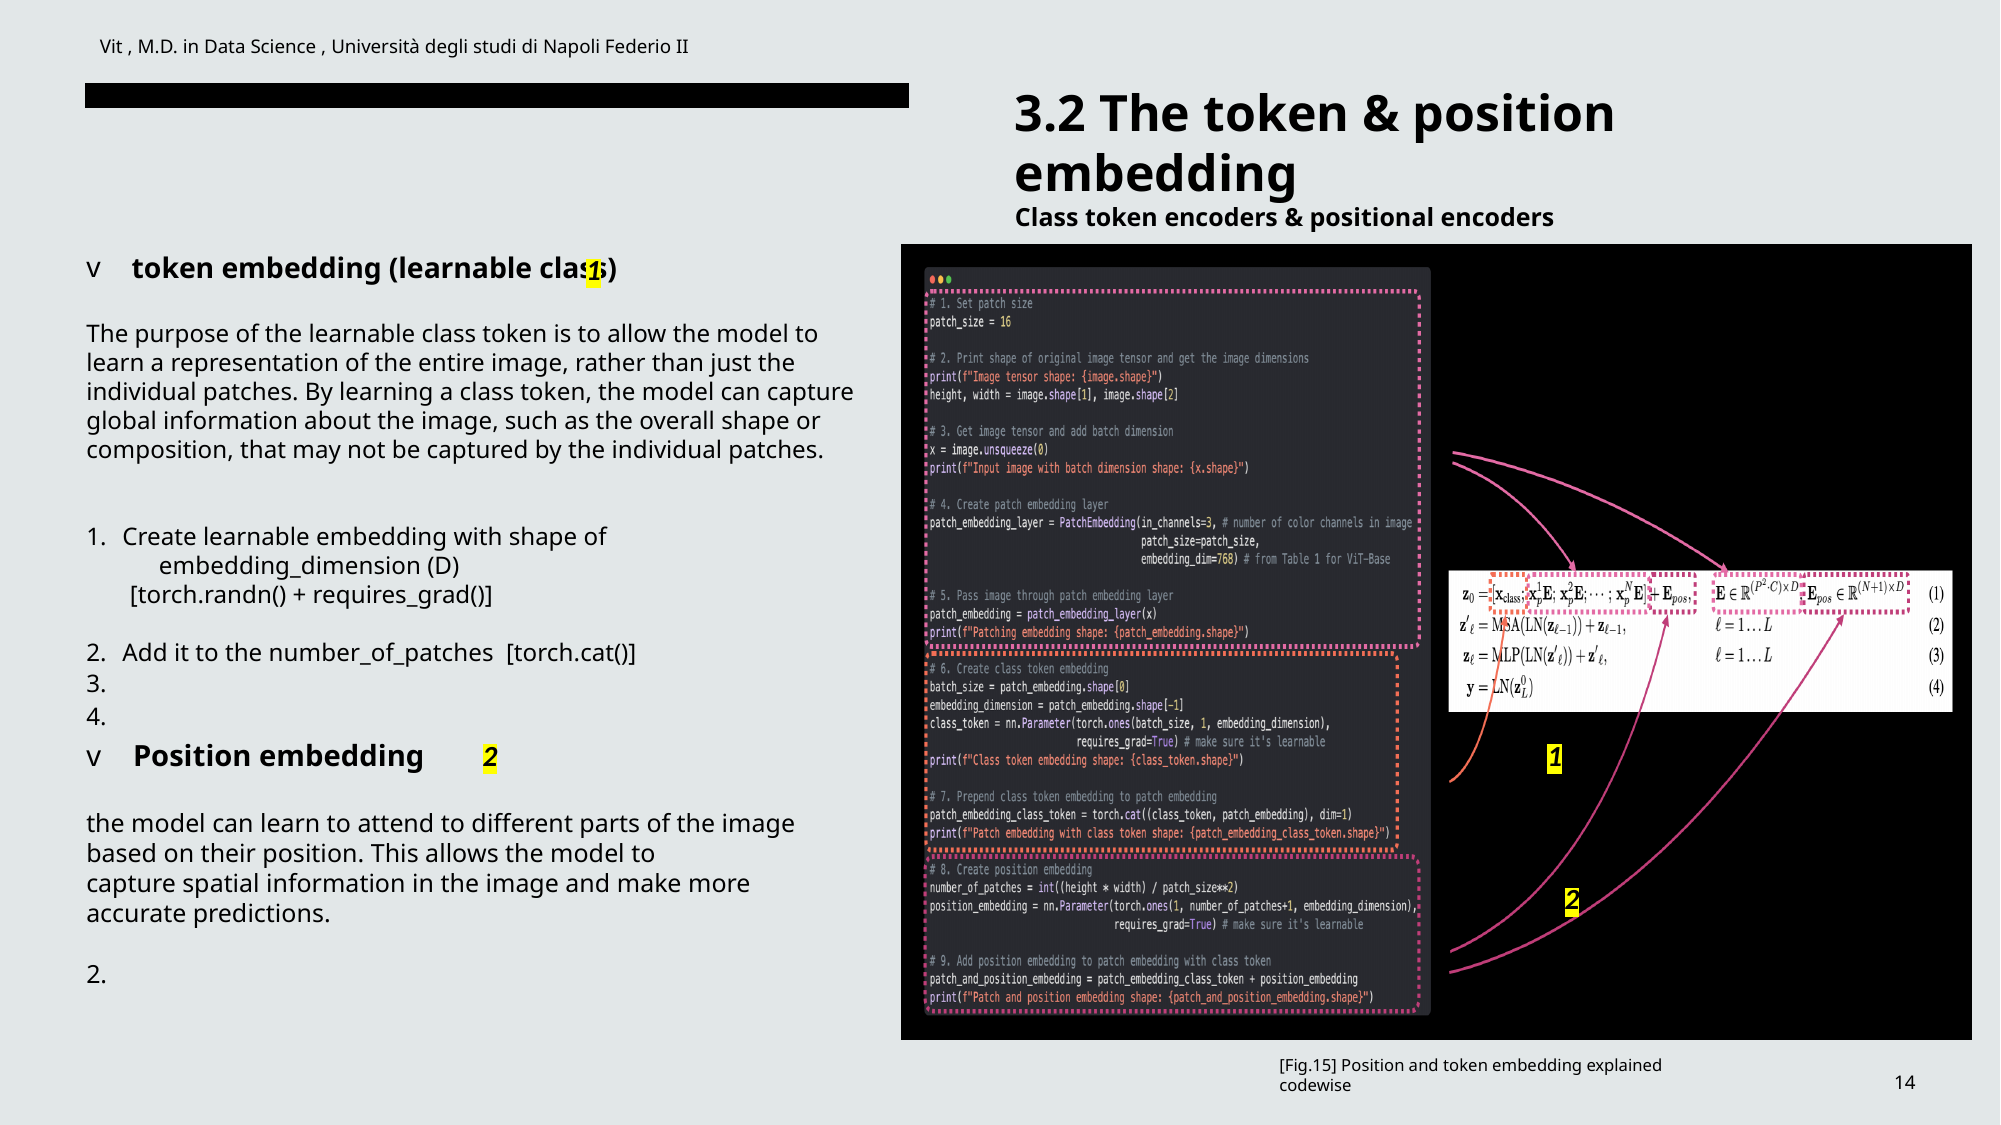

Vit , M.D. in Data Science , Università degli studi di Napoli Federio II
3.2 The token & position embedding
Class token encoders & positional encoders
token embedding (learnable class)
The purpose of the learnable class token is to allow the model to learn a representation of the entire image, rather than just the individual patches. By learning a class token, the model can capture global information about the image, such as the overall shape or composition, that may not be captured by the individual patches.
Create learnable embedding with shape of embedding_dimension (D)
 [torch.randn() + requires_grad()]
Add it to the number_of_patches [torch.cat()]
1
Position embedding
the model can learn to attend to different parts of the image based on their position. This allows the model to capture spatial information in the image and make more accurate predictions.
2
1
2
[Fig.15] Position and token embedding explained codewise